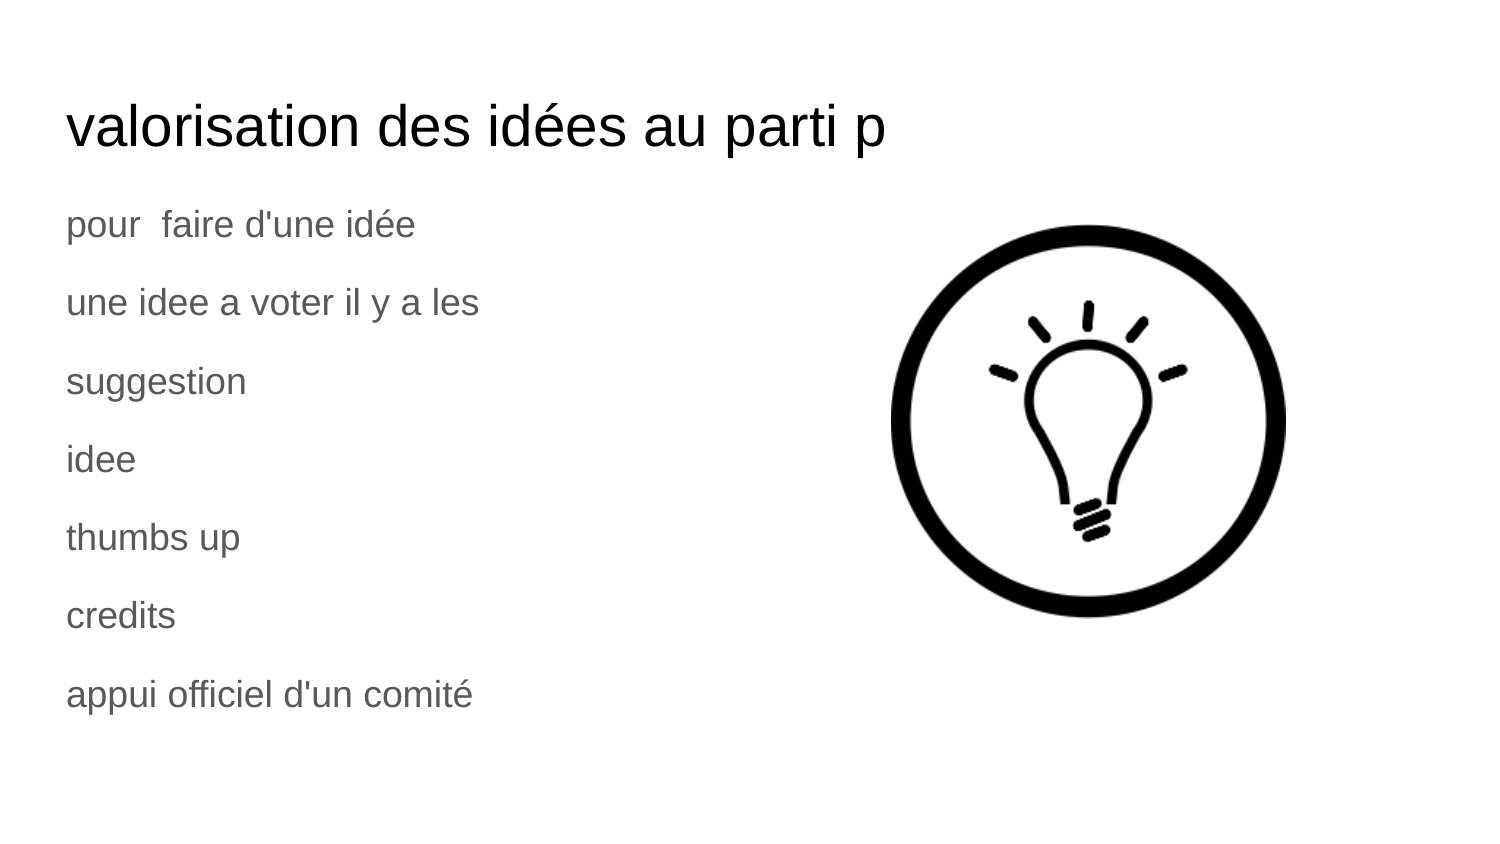

valorisation des idées au parti p
# pour faire d'une idée
une idee a voter il y a les
suggestion
idee
thumbs up
credits
appui officiel d'un comité